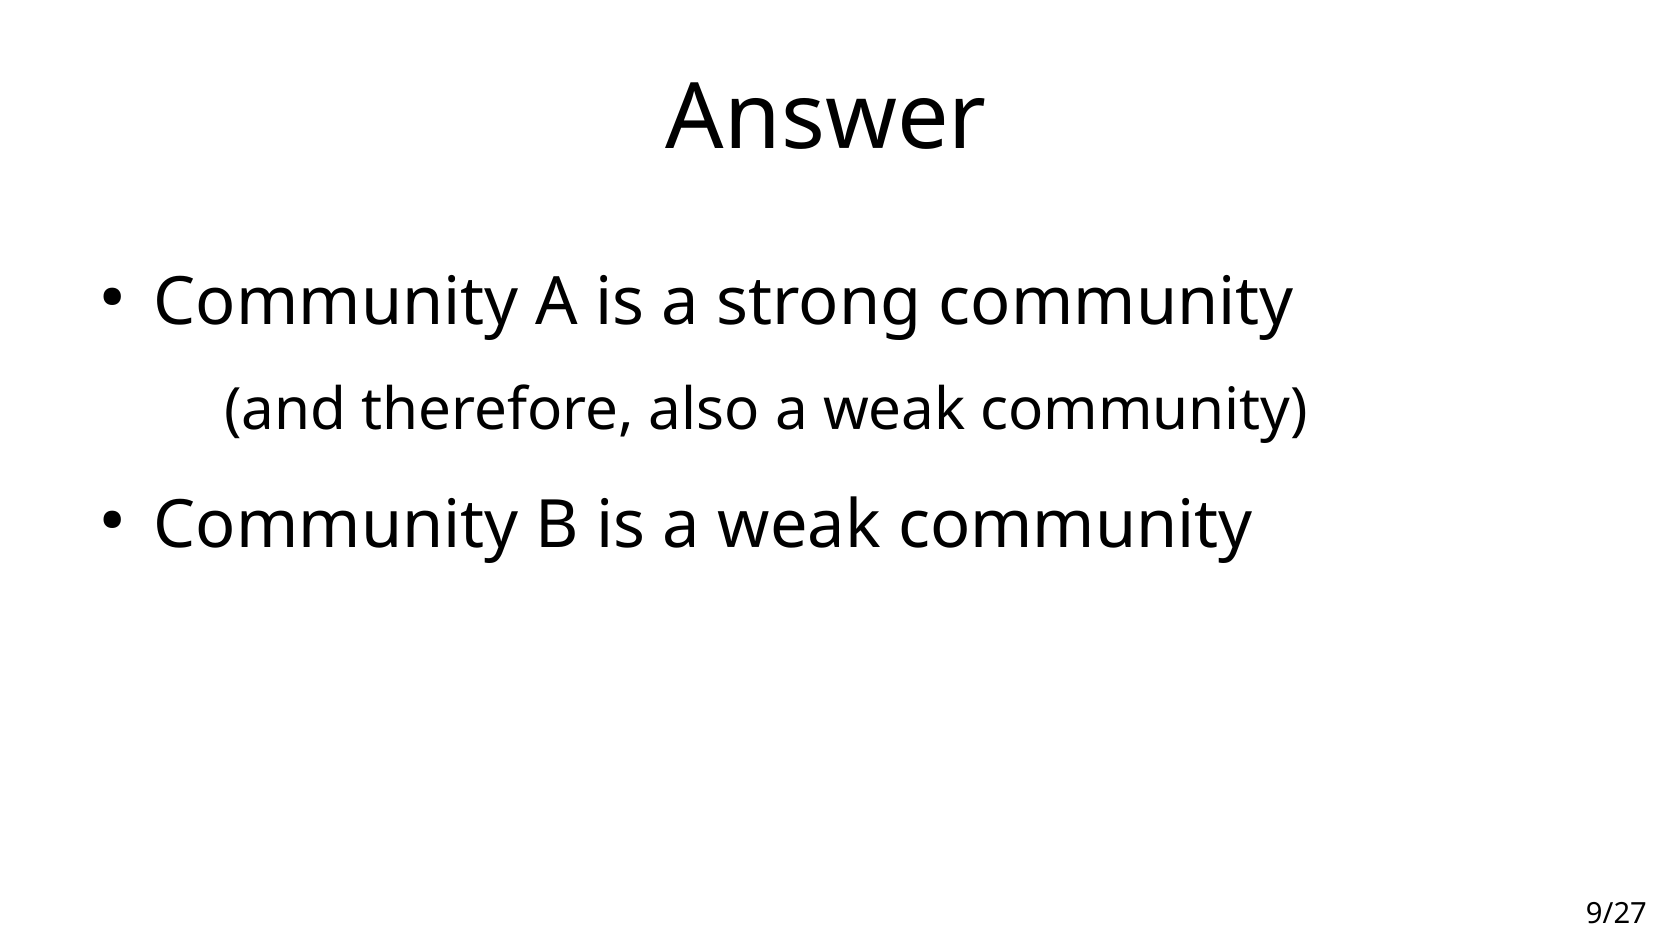

# Answer
Community A is a strong community
(and therefore, also a weak community)
Community B is a weak community
9